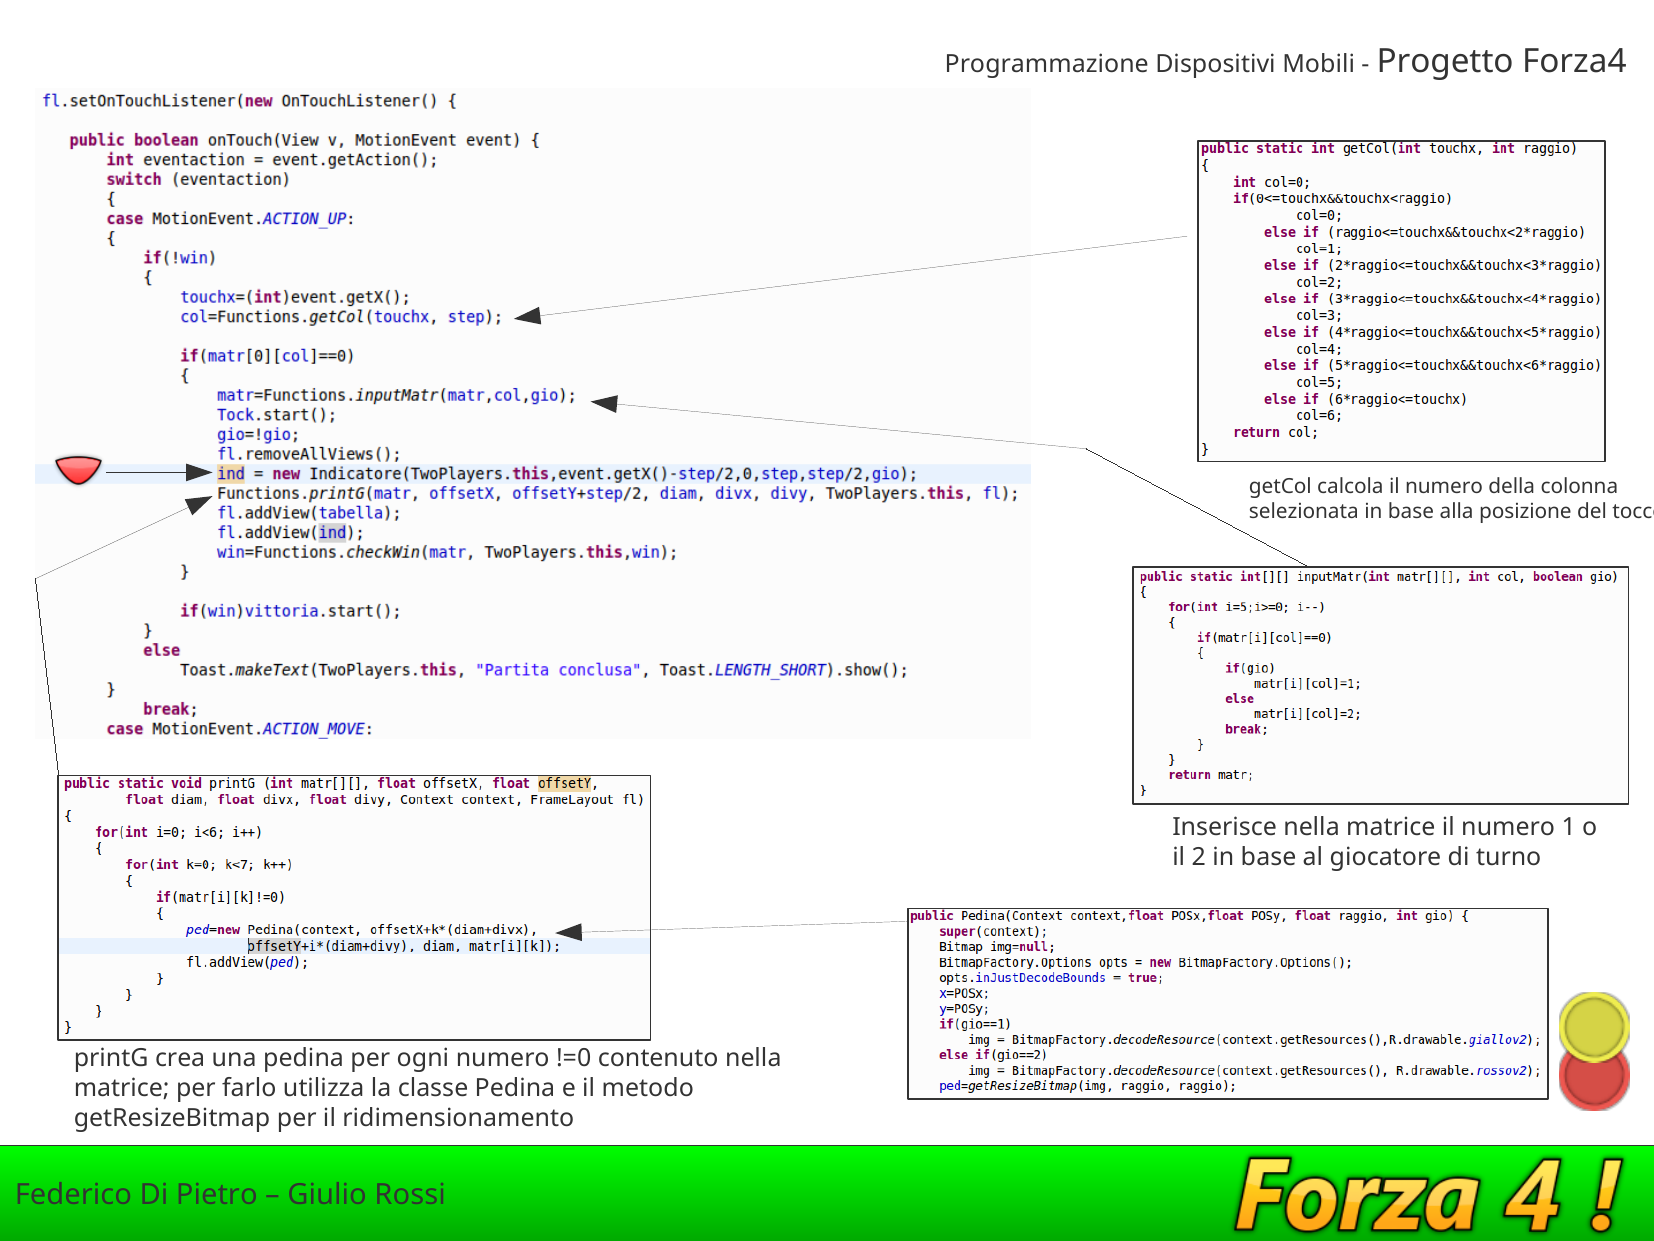

Programmazione Dispositivi Mobili - Progetto Forza4
getCol calcola il numero della colonna selezionata in base alla posizione del tocco
Inserisce nella matrice il numero 1 o il 2 in base al giocatore di turno
printG crea una pedina per ogni numero !=0 contenuto nella matrice; per farlo utilizza la classe Pedina e il metodo getResizeBitmap per il ridimensionamento
Federico Di Pietro – Giulio Rossi